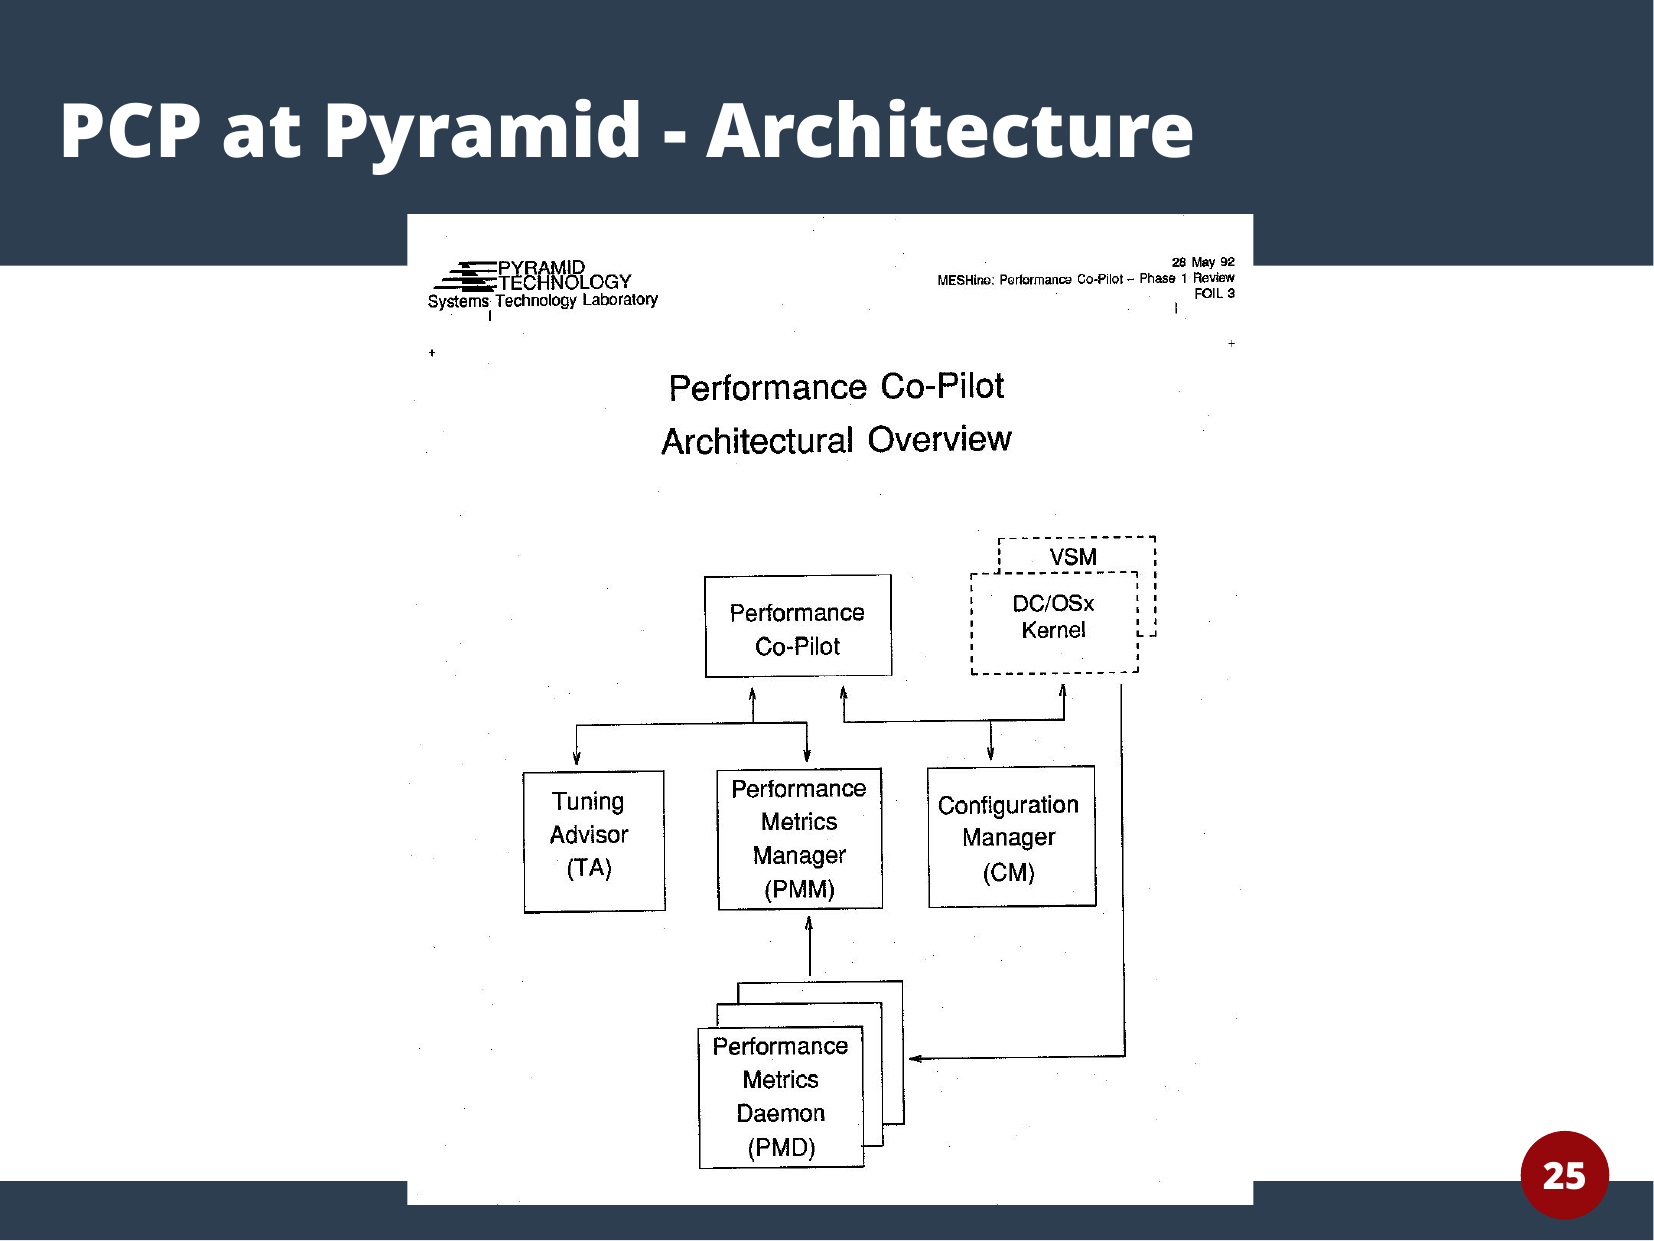

# PCP at Pyramid - Architecture
25